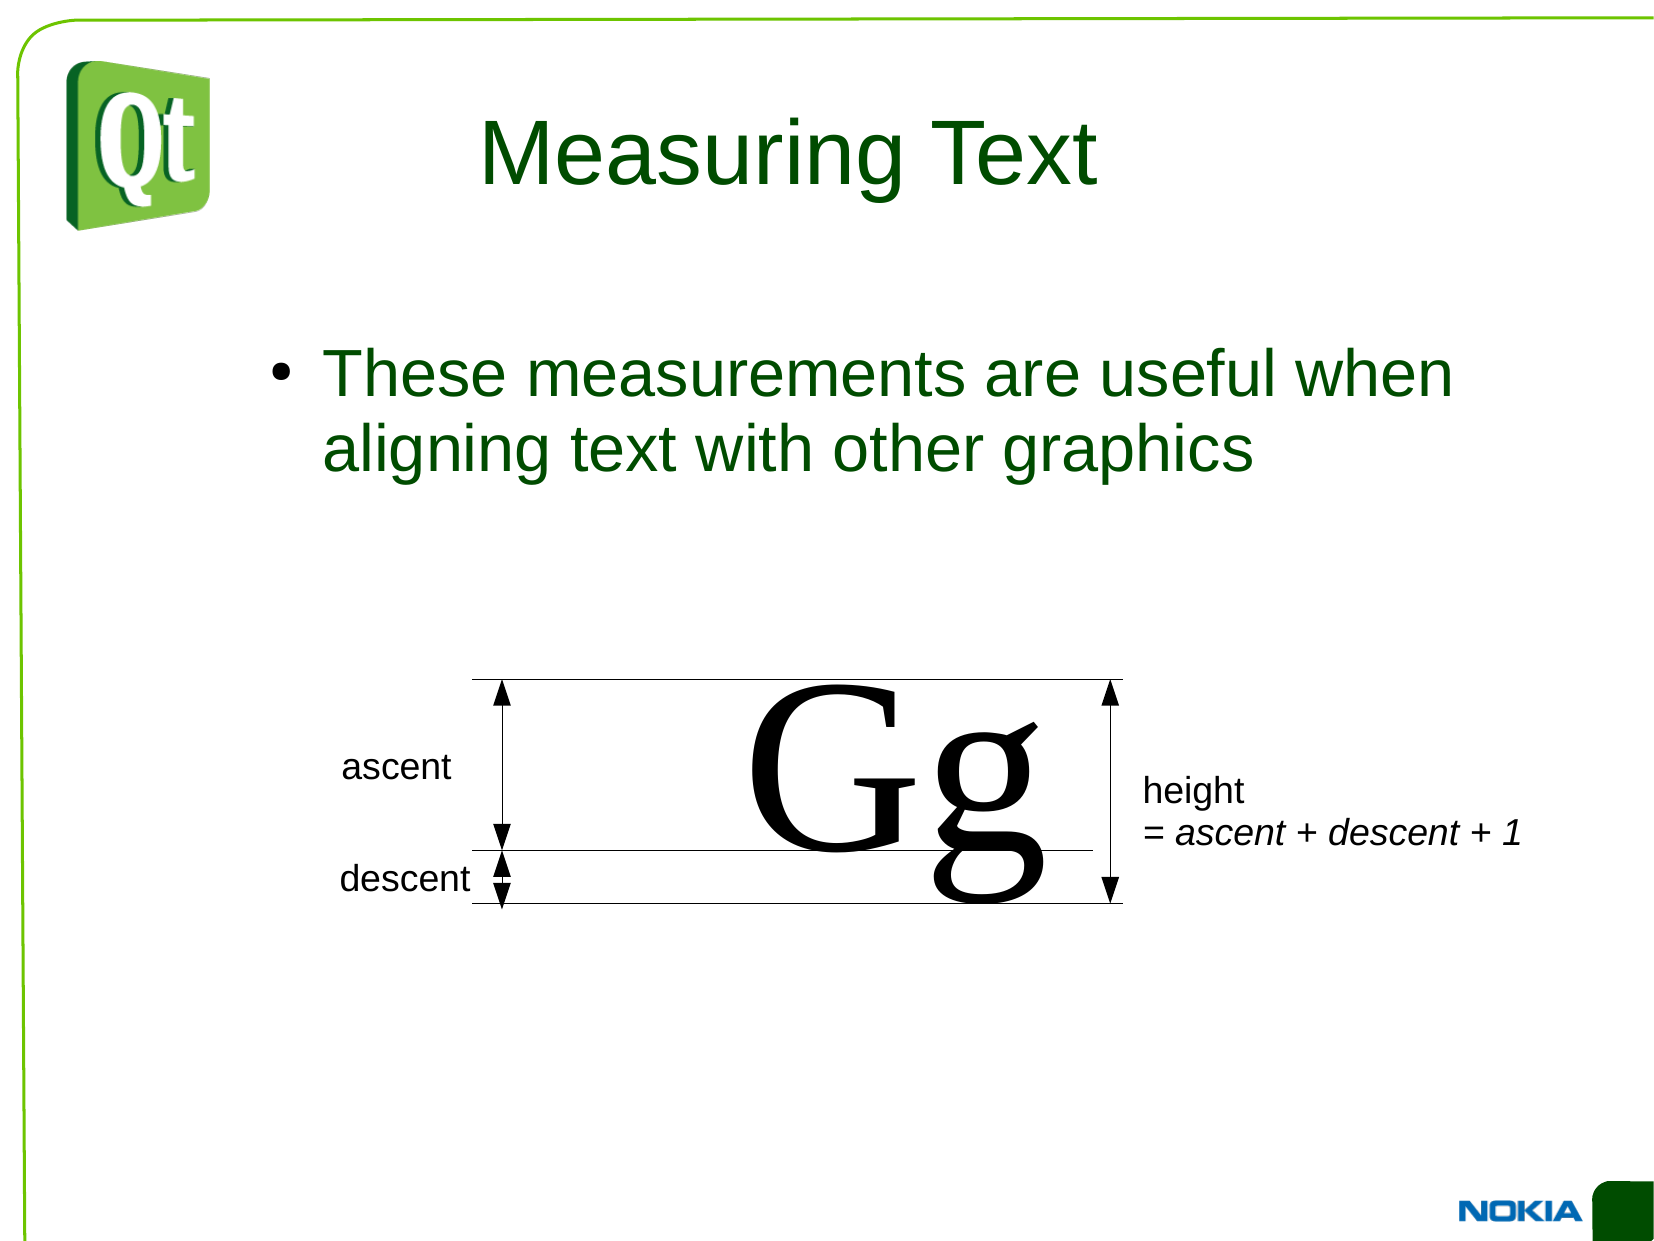

# Measuring Text
These measurements are useful when aligning text with other graphics
Gg
ascent
height
= ascent + descent + 1
descent